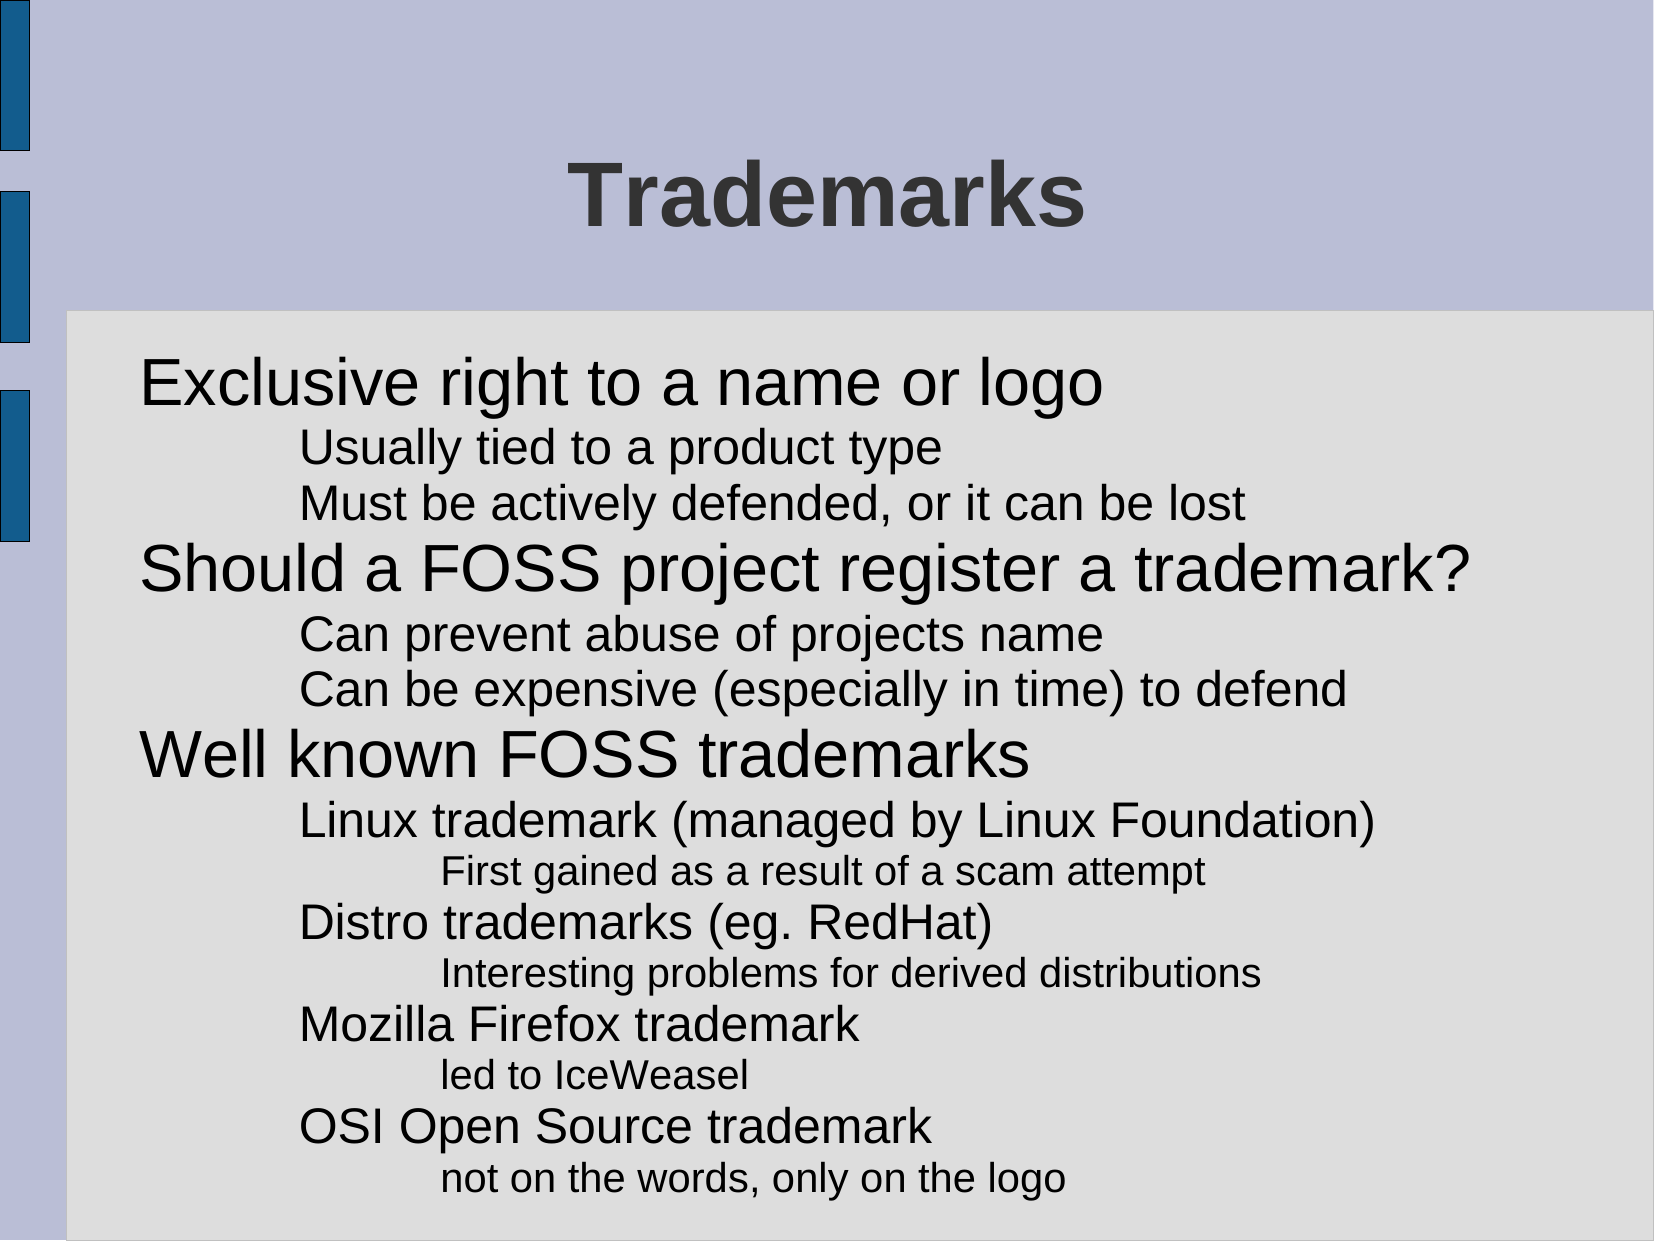

# Trademarks
Exclusive right to a name or logo
Usually tied to a product type
Must be actively defended, or it can be lost
Should a FOSS project register a trademark?
Can prevent abuse of projects name
Can be expensive (especially in time) to defend
Well known FOSS trademarks
Linux trademark (managed by Linux Foundation)
First gained as a result of a scam attempt
Distro trademarks (eg. RedHat)
Interesting problems for derived distributions
Mozilla Firefox trademark
led to IceWeasel
OSI Open Source trademark
not on the words, only on the logo